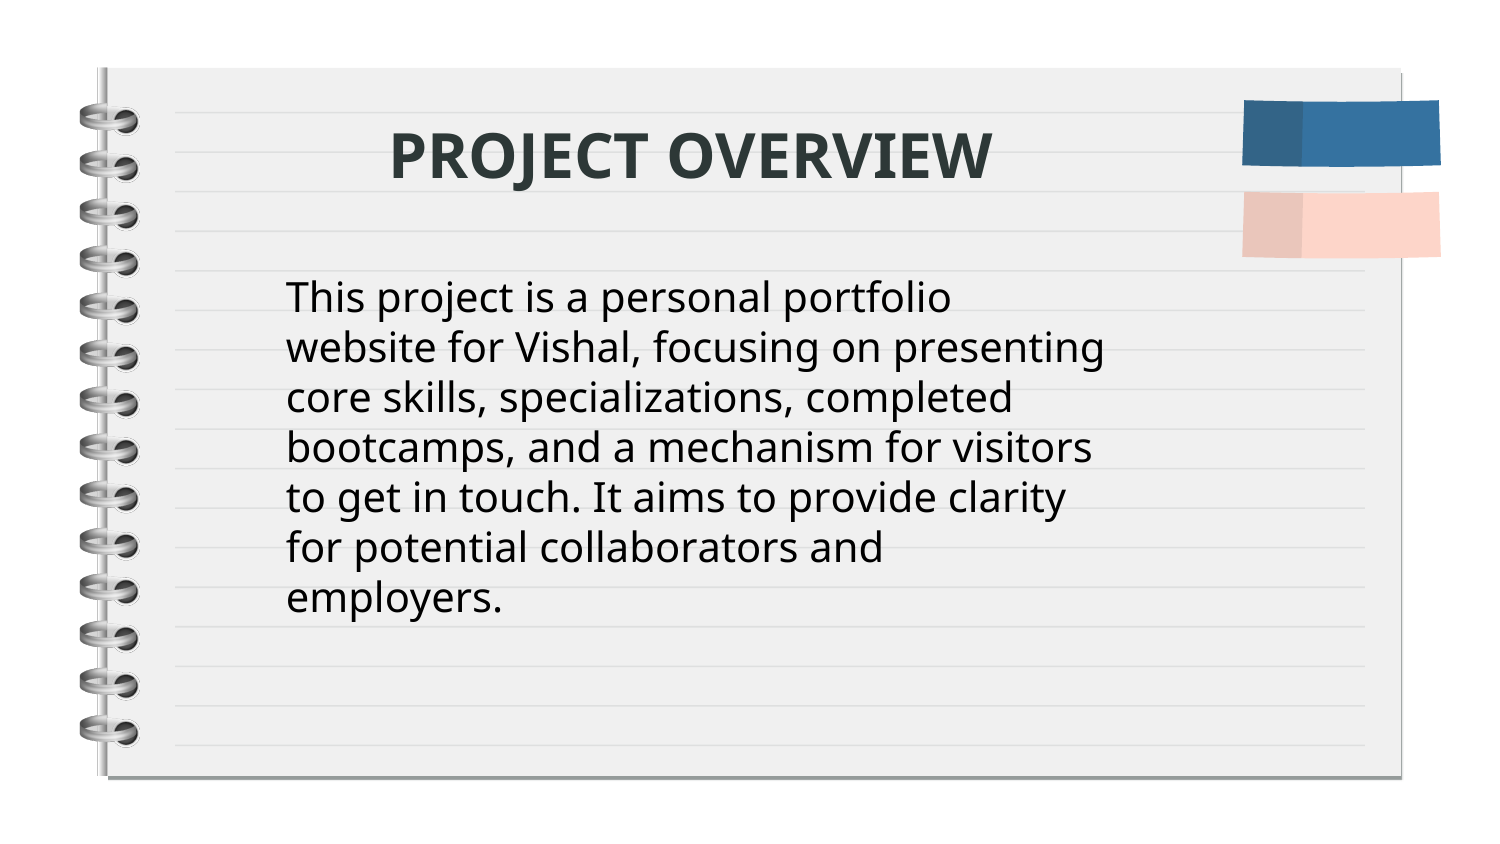

# PROJECT OVERVIEW
This project is a personal portfolio website for Vishal, focusing on presenting core skills, specializations, completed bootcamps, and a mechanism for visitors to get in touch. It aims to provide clarity for potential collaborators and employers.